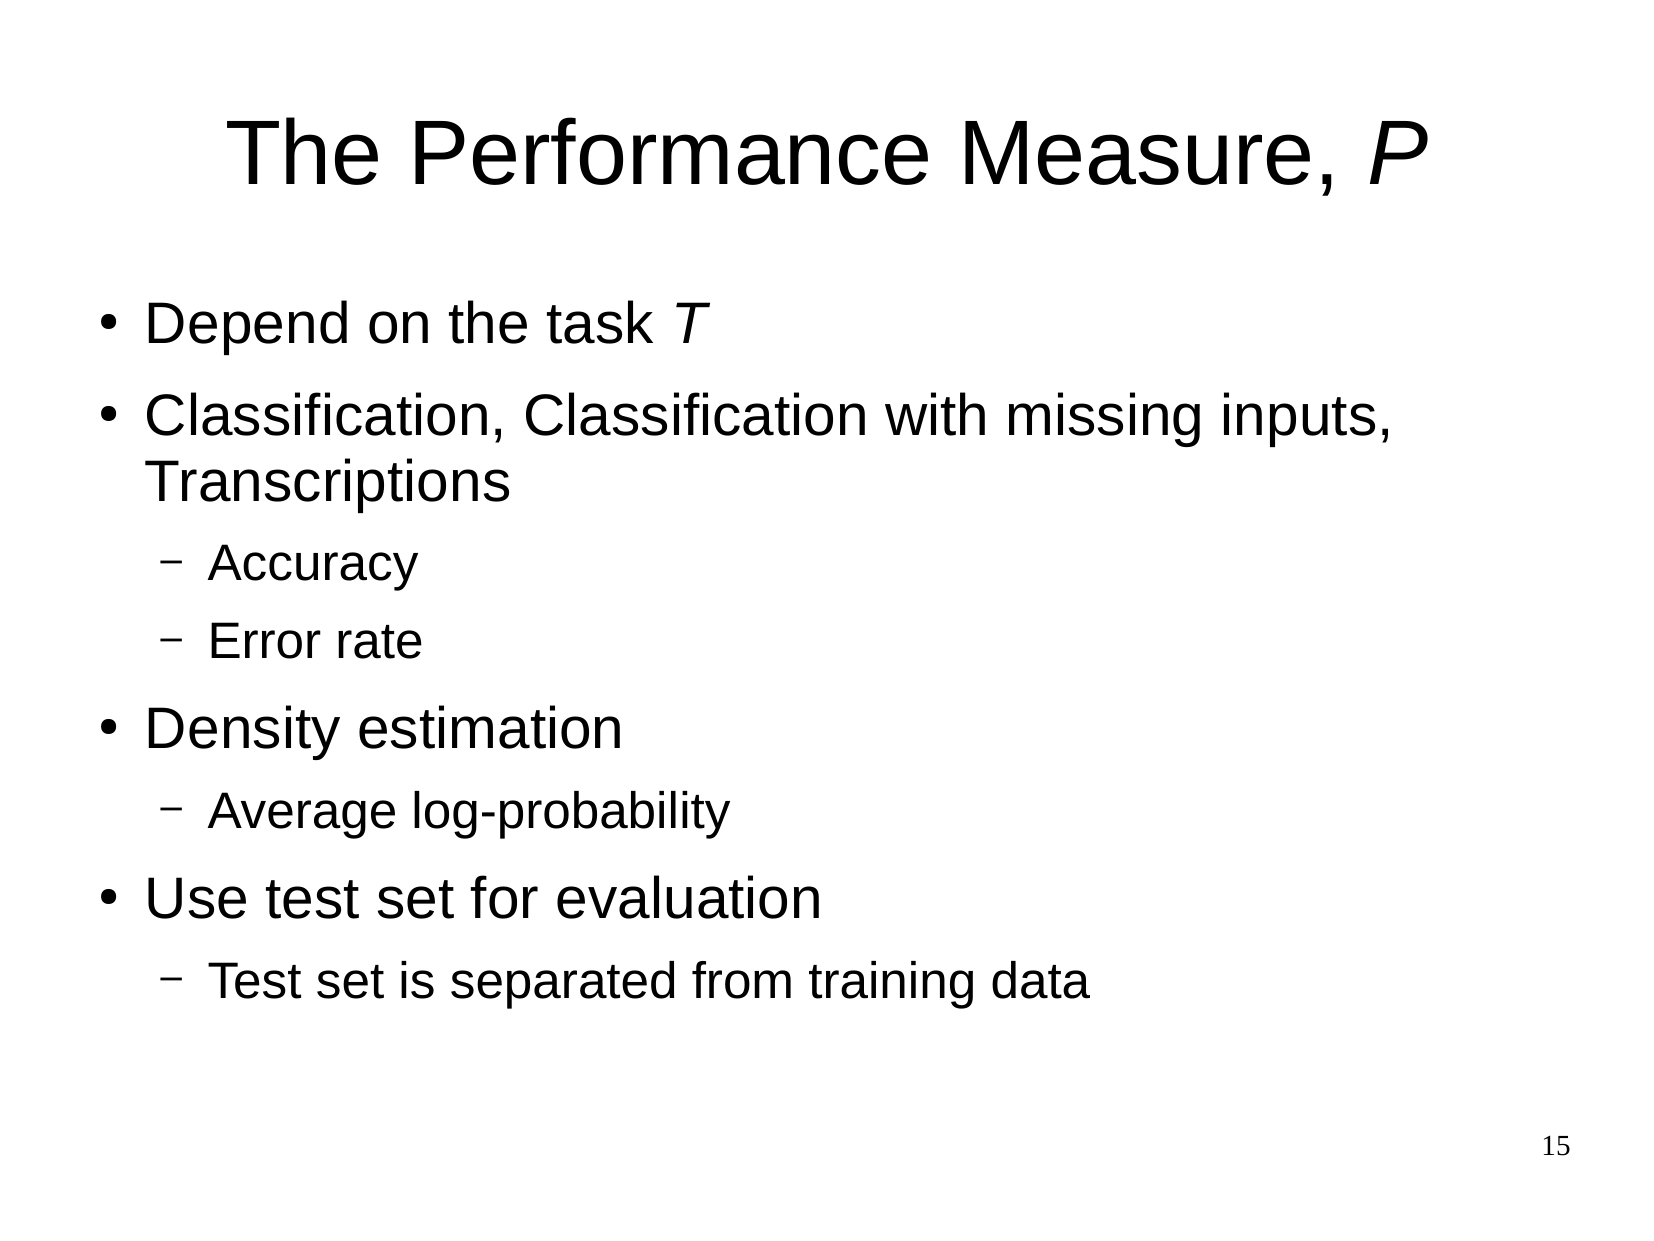

# The Performance Measure, P
Depend on the task T
Classification, Classification with missing inputs, Transcriptions
Accuracy
Error rate
Density estimation
Average log-probability
Use test set for evaluation
Test set is separated from training data
15